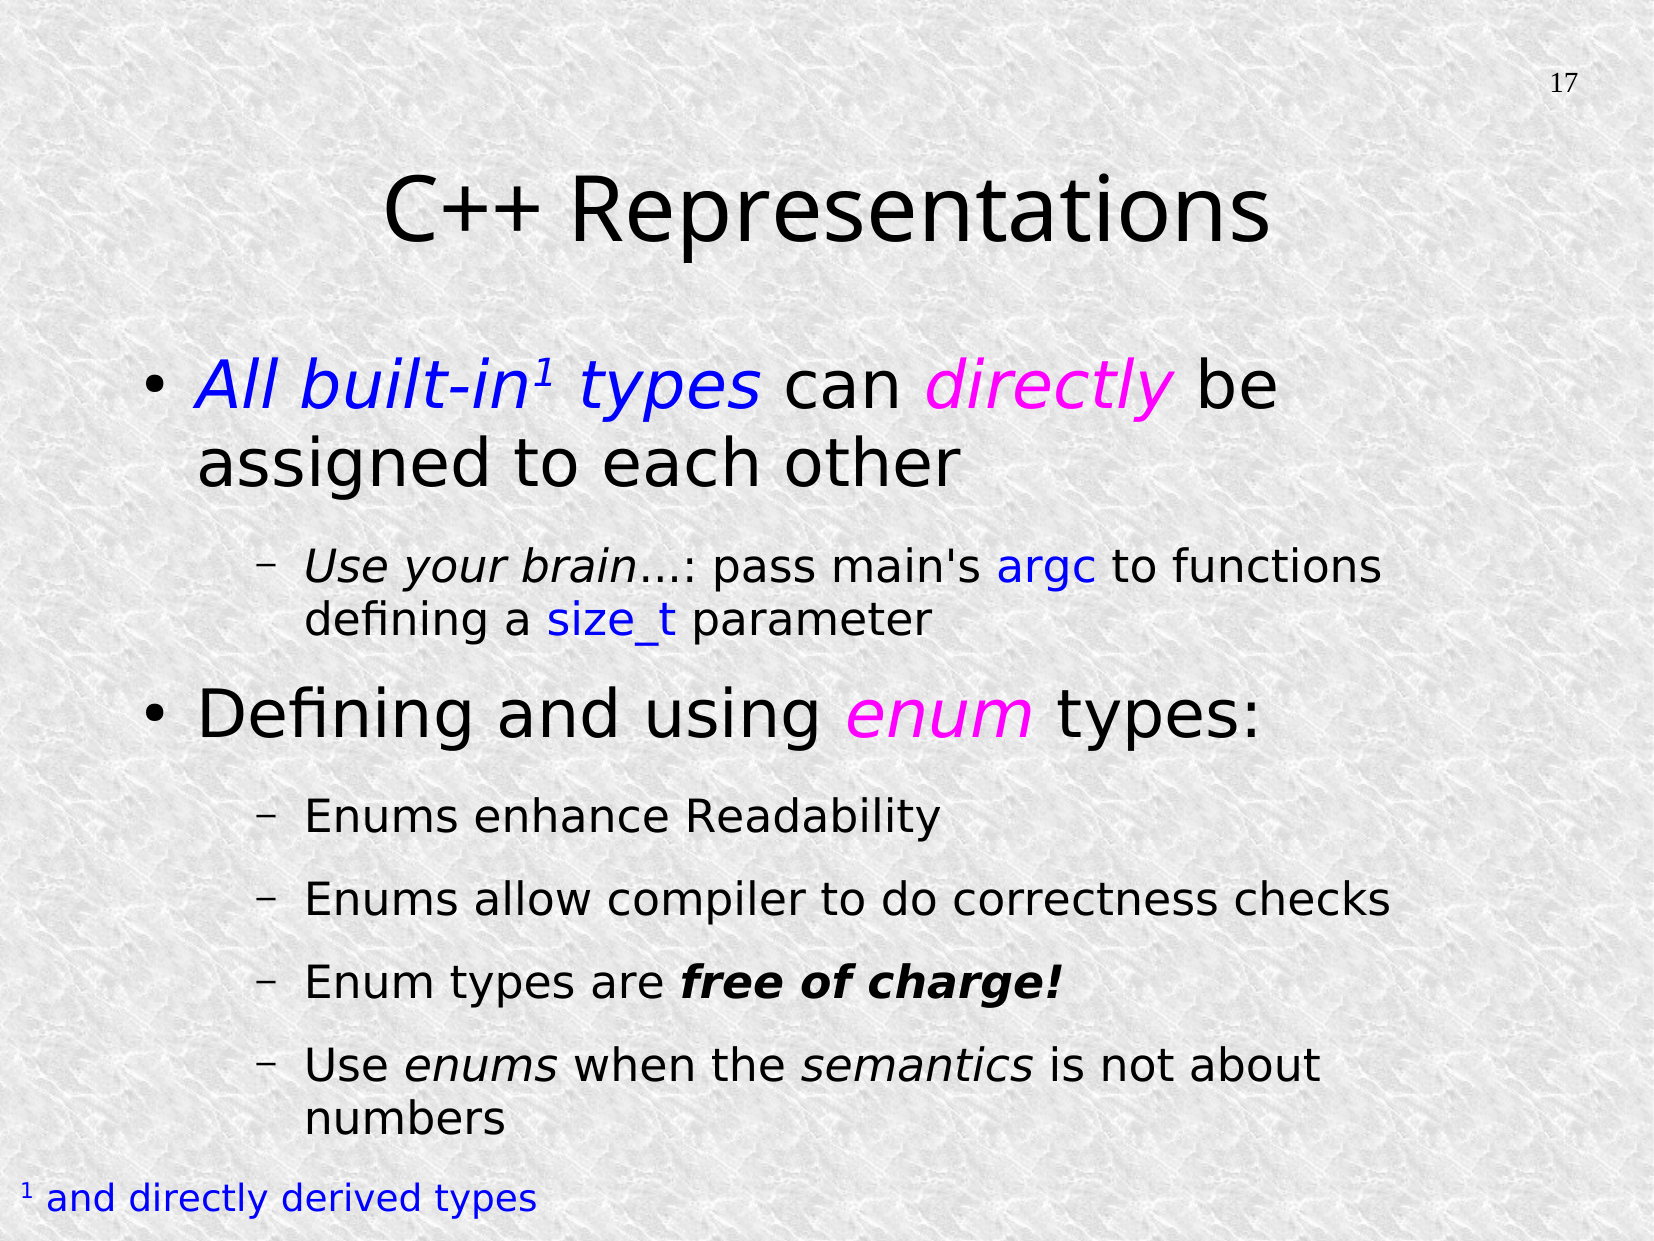

17
# C++ Representations
All built-in1 types can directly be assigned to each other
Use your brain...: pass main's argc to functions defining a size_t parameter
Defining and using enum types:
Enums enhance Readability
Enums allow compiler to do correctness checks
Enum types are free of charge!
Use enums when the semantics is not about numbers
1 and directly derived types